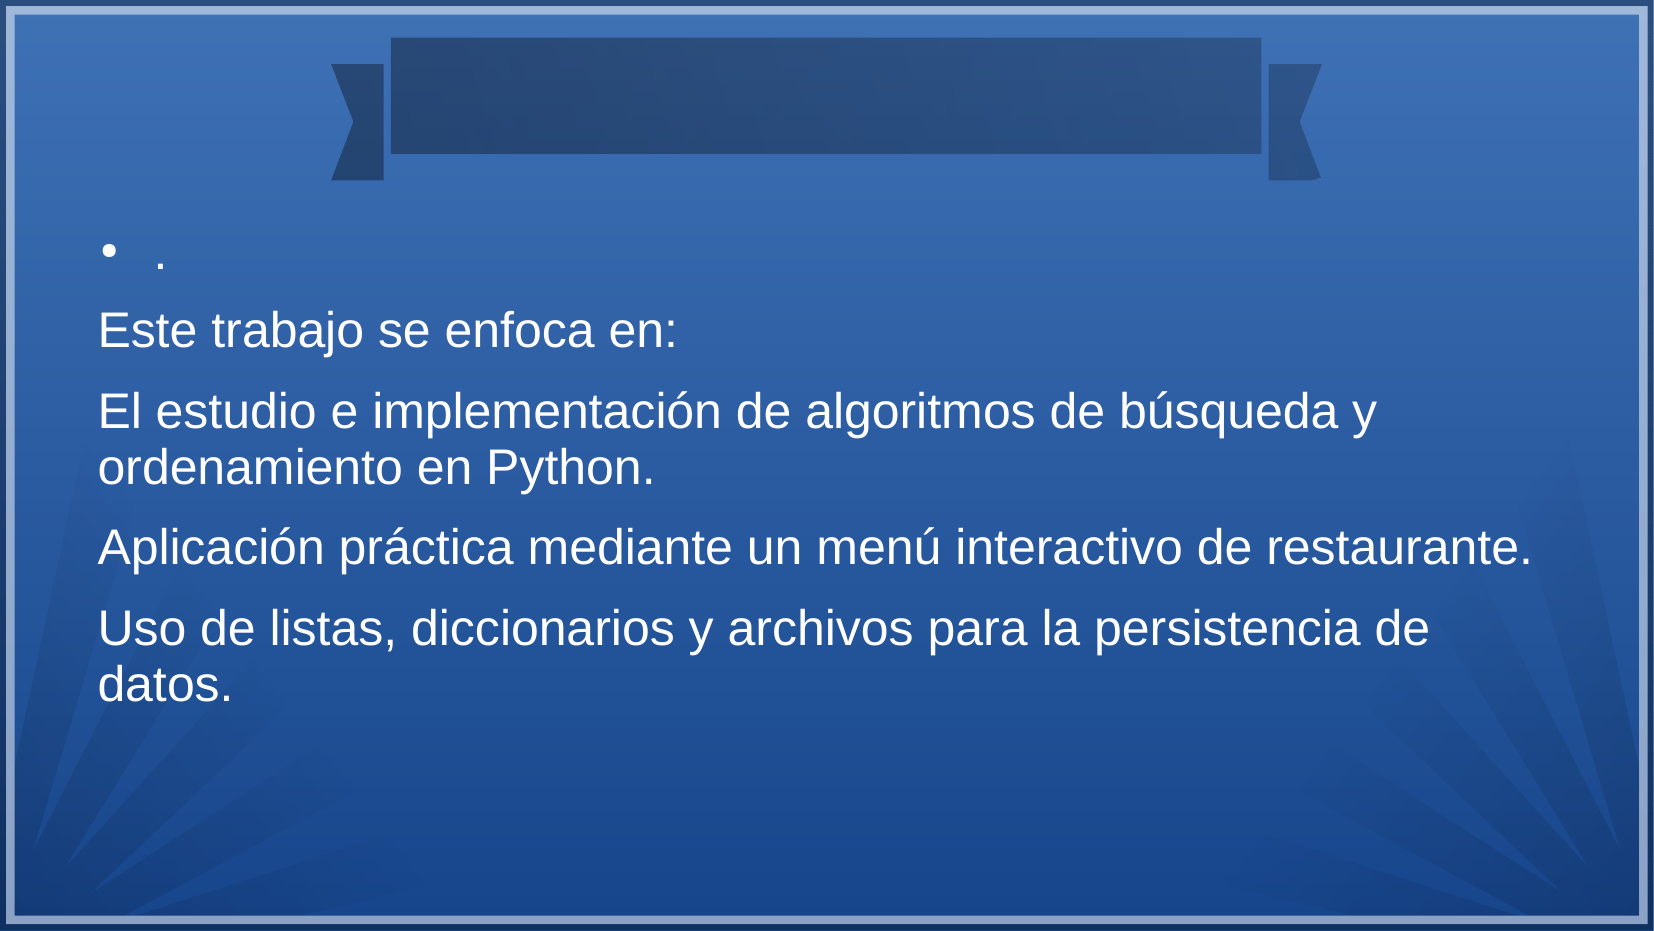

#
.
Este trabajo se enfoca en:
El estudio e implementación de algoritmos de búsqueda y ordenamiento en Python.
Aplicación práctica mediante un menú interactivo de restaurante.
Uso de listas, diccionarios y archivos para la persistencia de datos.